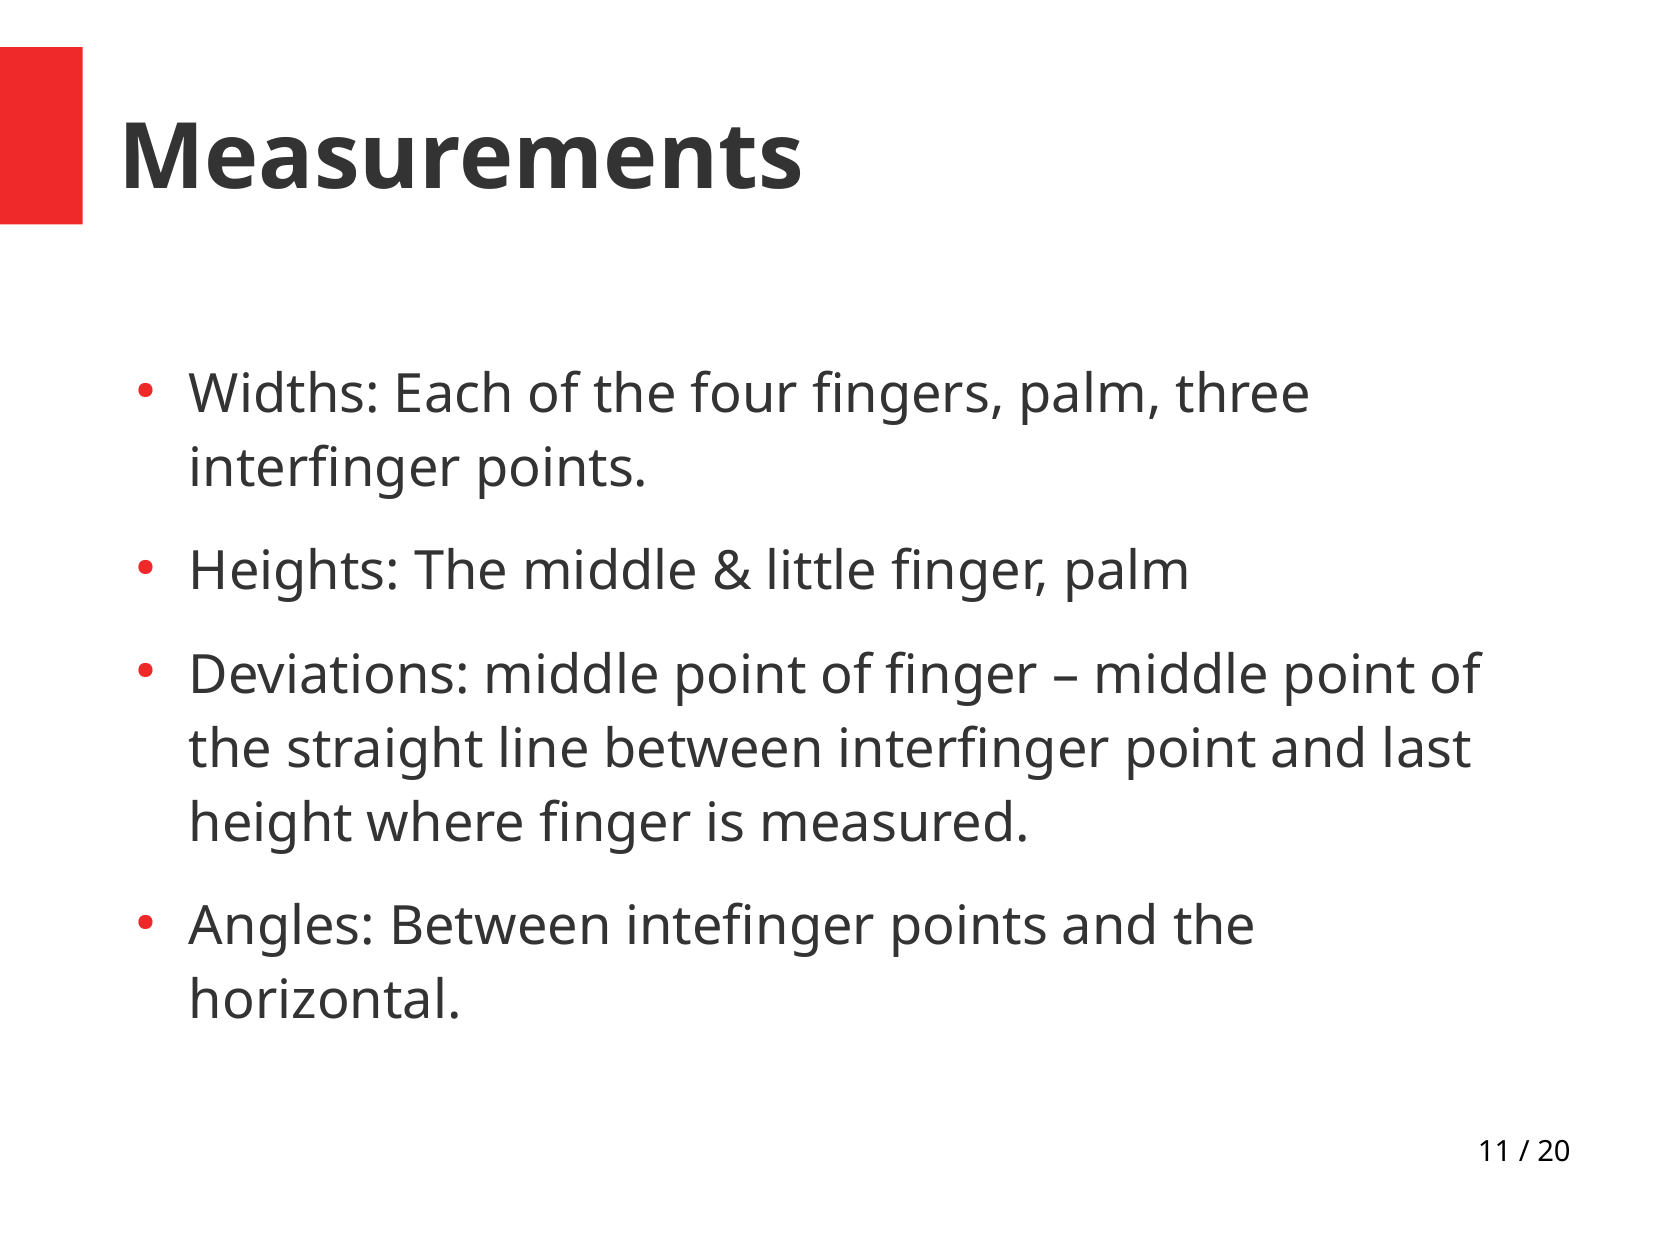

# Measurements
Widths: Each of the four fingers, palm, three interfinger points.
Heights: The middle & little finger, palm
Deviations: middle point of finger – middle point of the straight line between interfinger point and last height where finger is measured.
Angles: Between intefinger points and the horizontal.
11